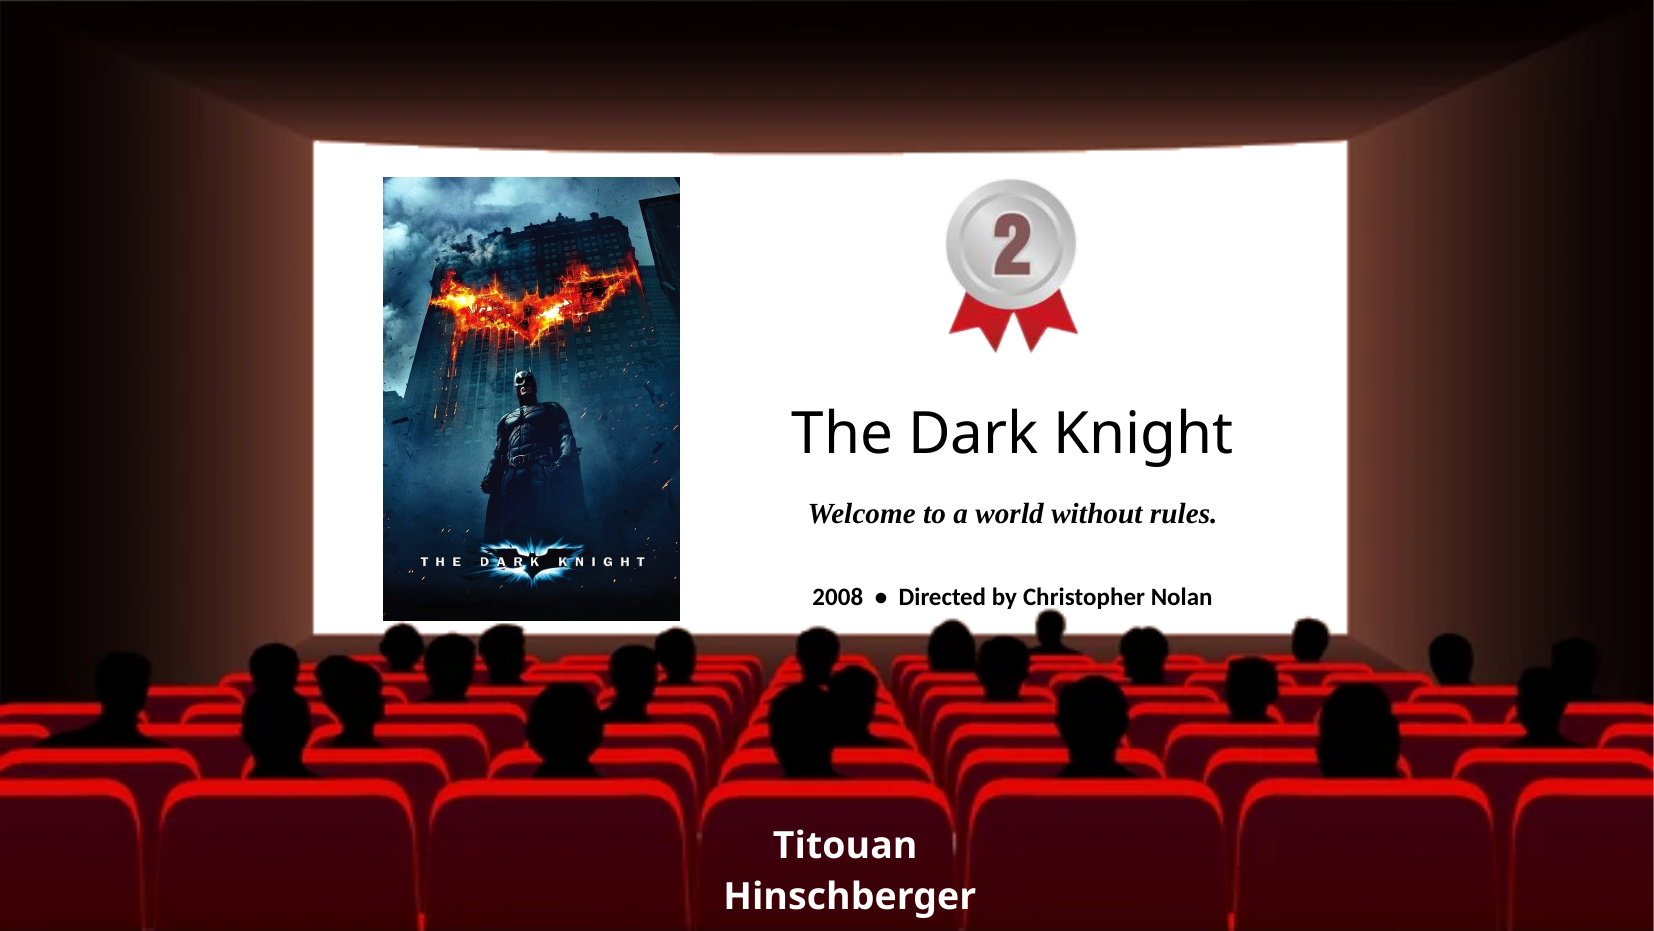

The Dark Knight
Welcome to a world without rules.
2008 • Directed by Christopher Nolan